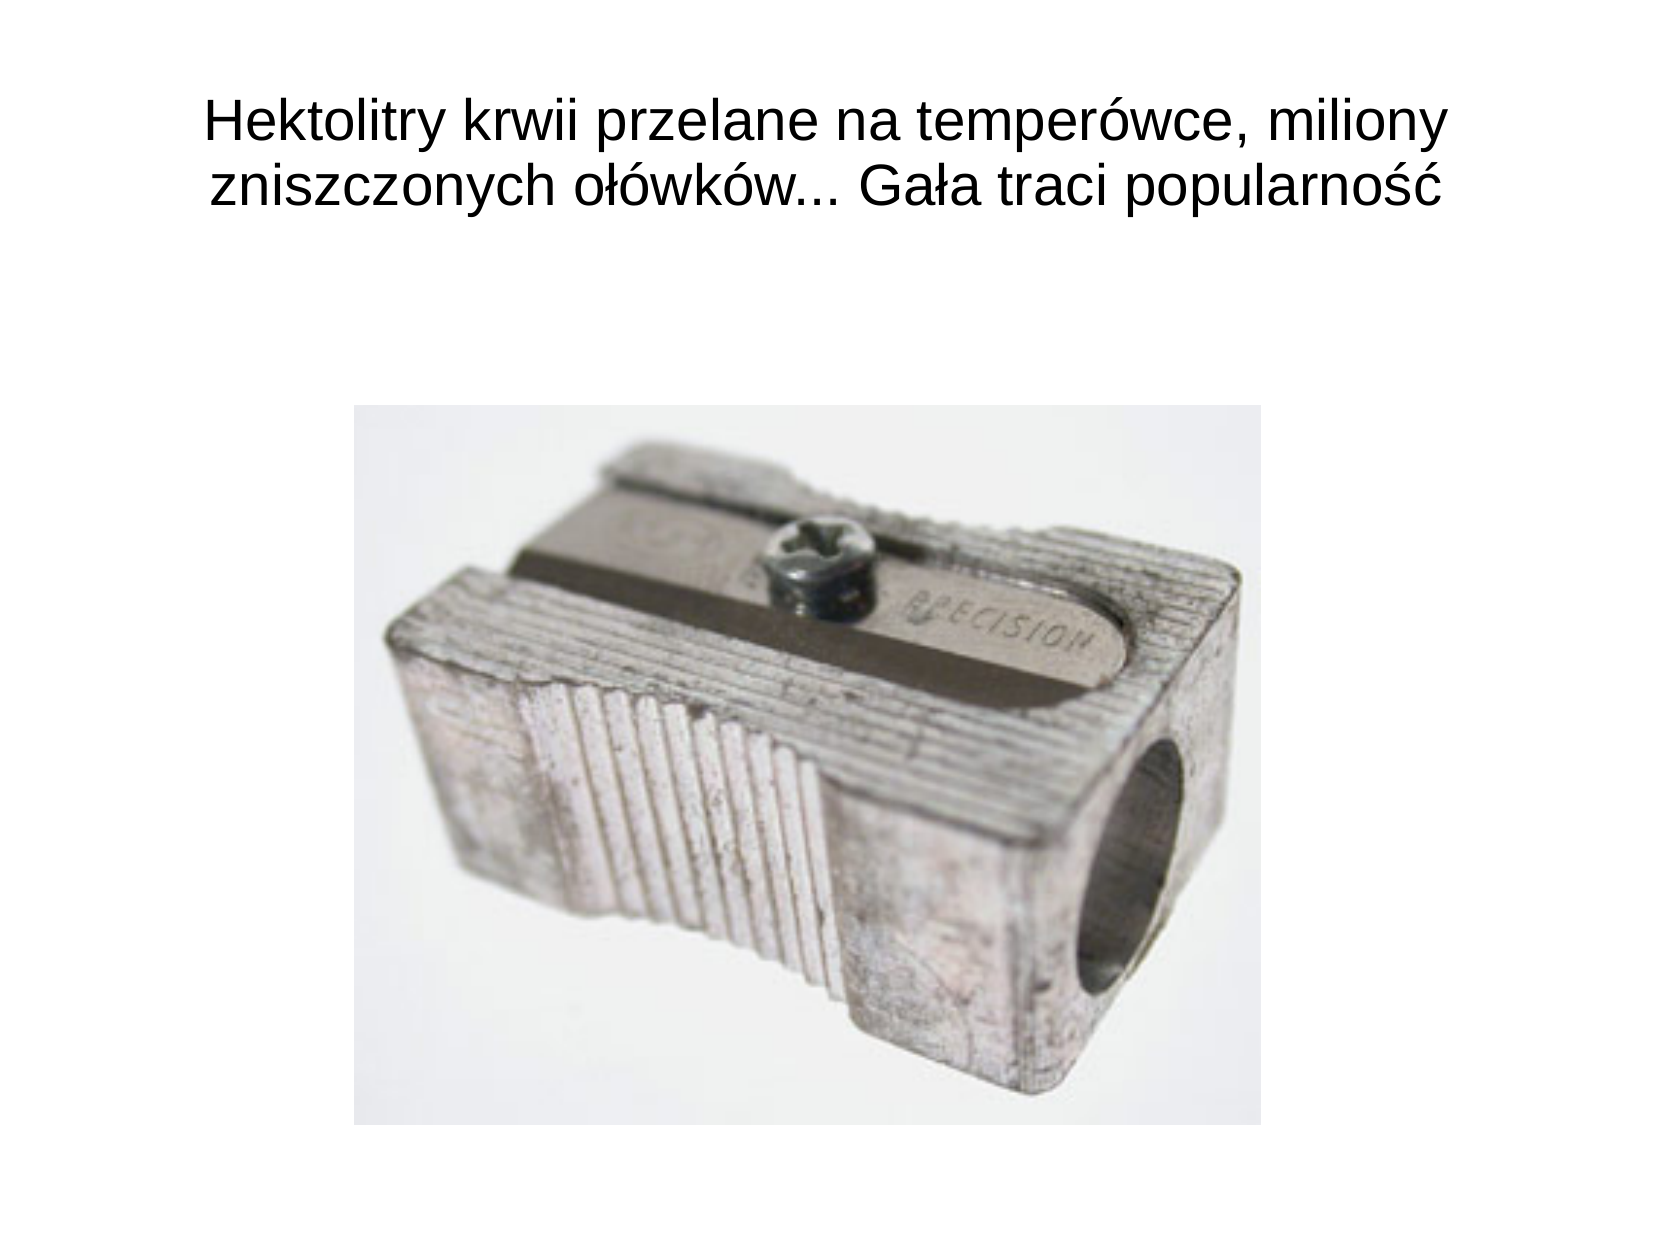

# Hektolitry krwii przelane na temperówce, miliony zniszczonych ołówków... Gała traci popularność